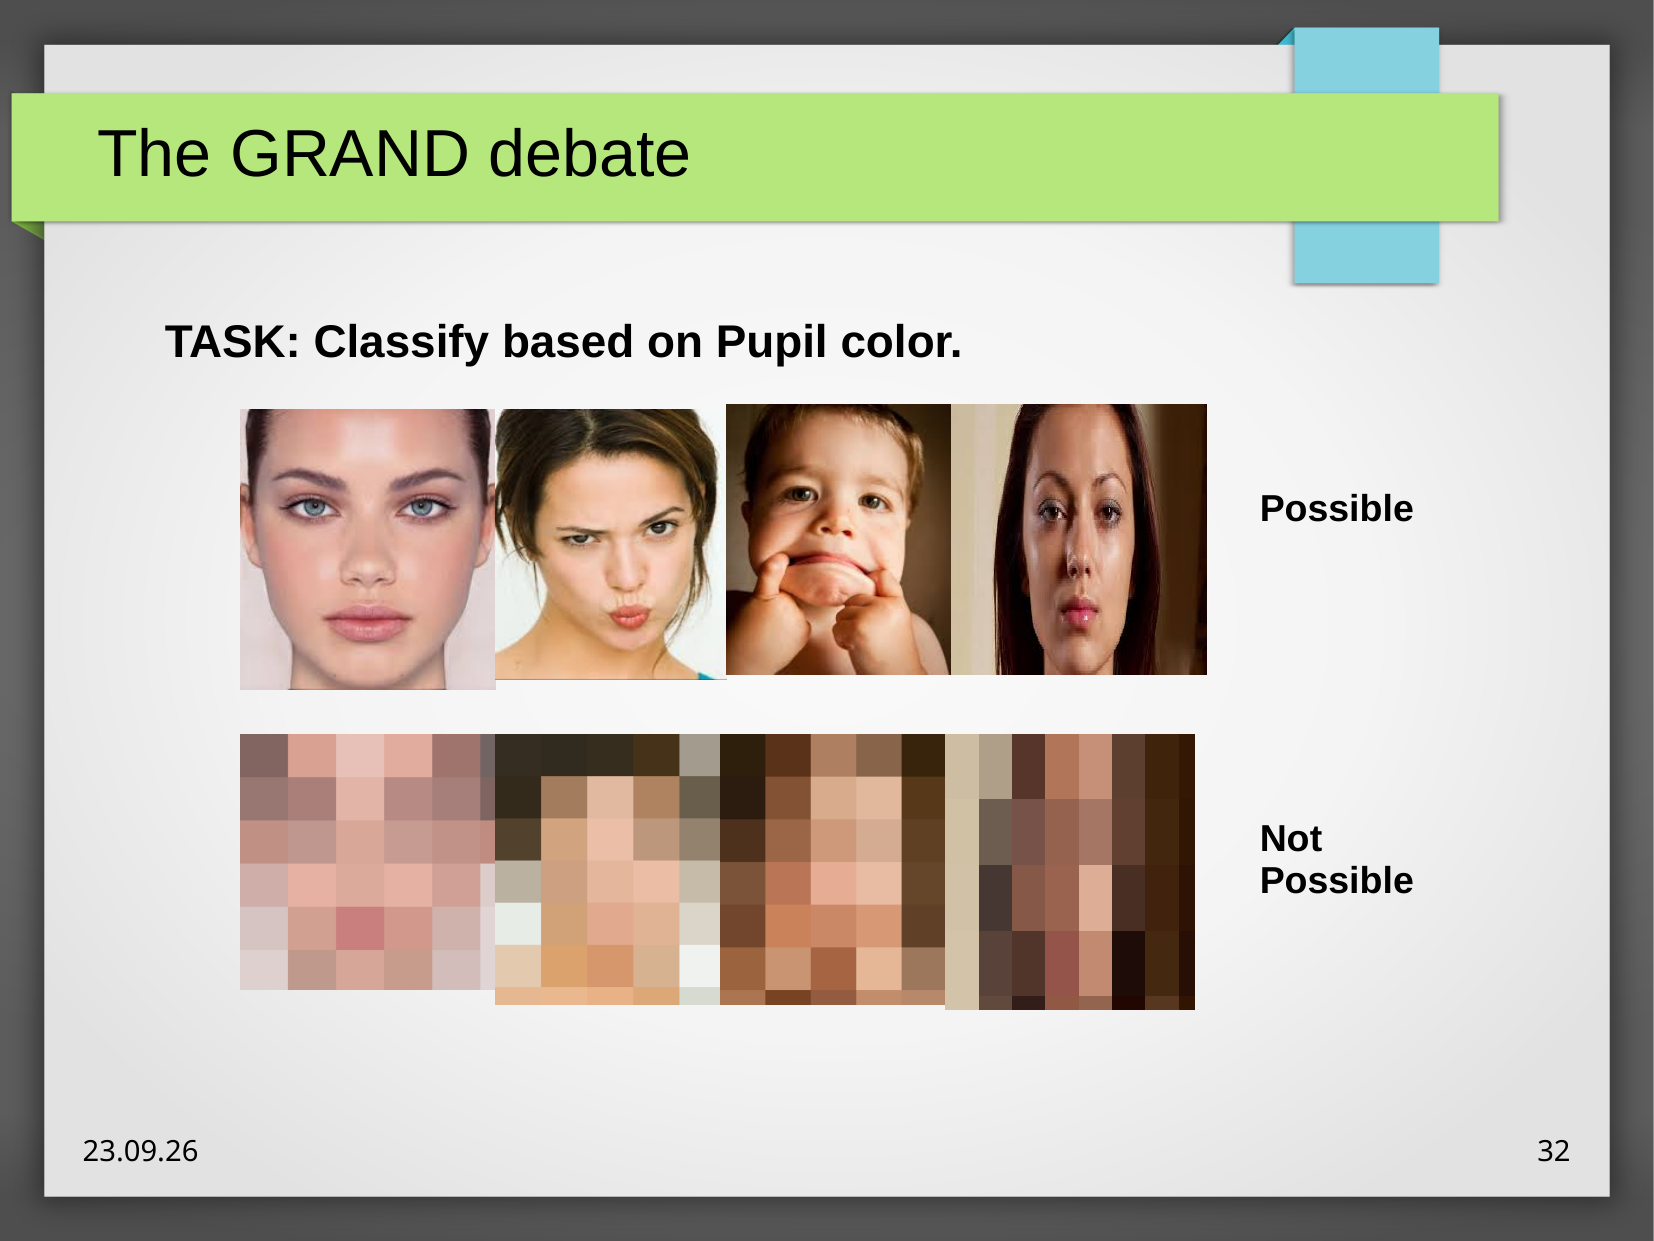

The GRAND debate
TASK: Classify based on Pupil color.
Possible
Not
Possible
32